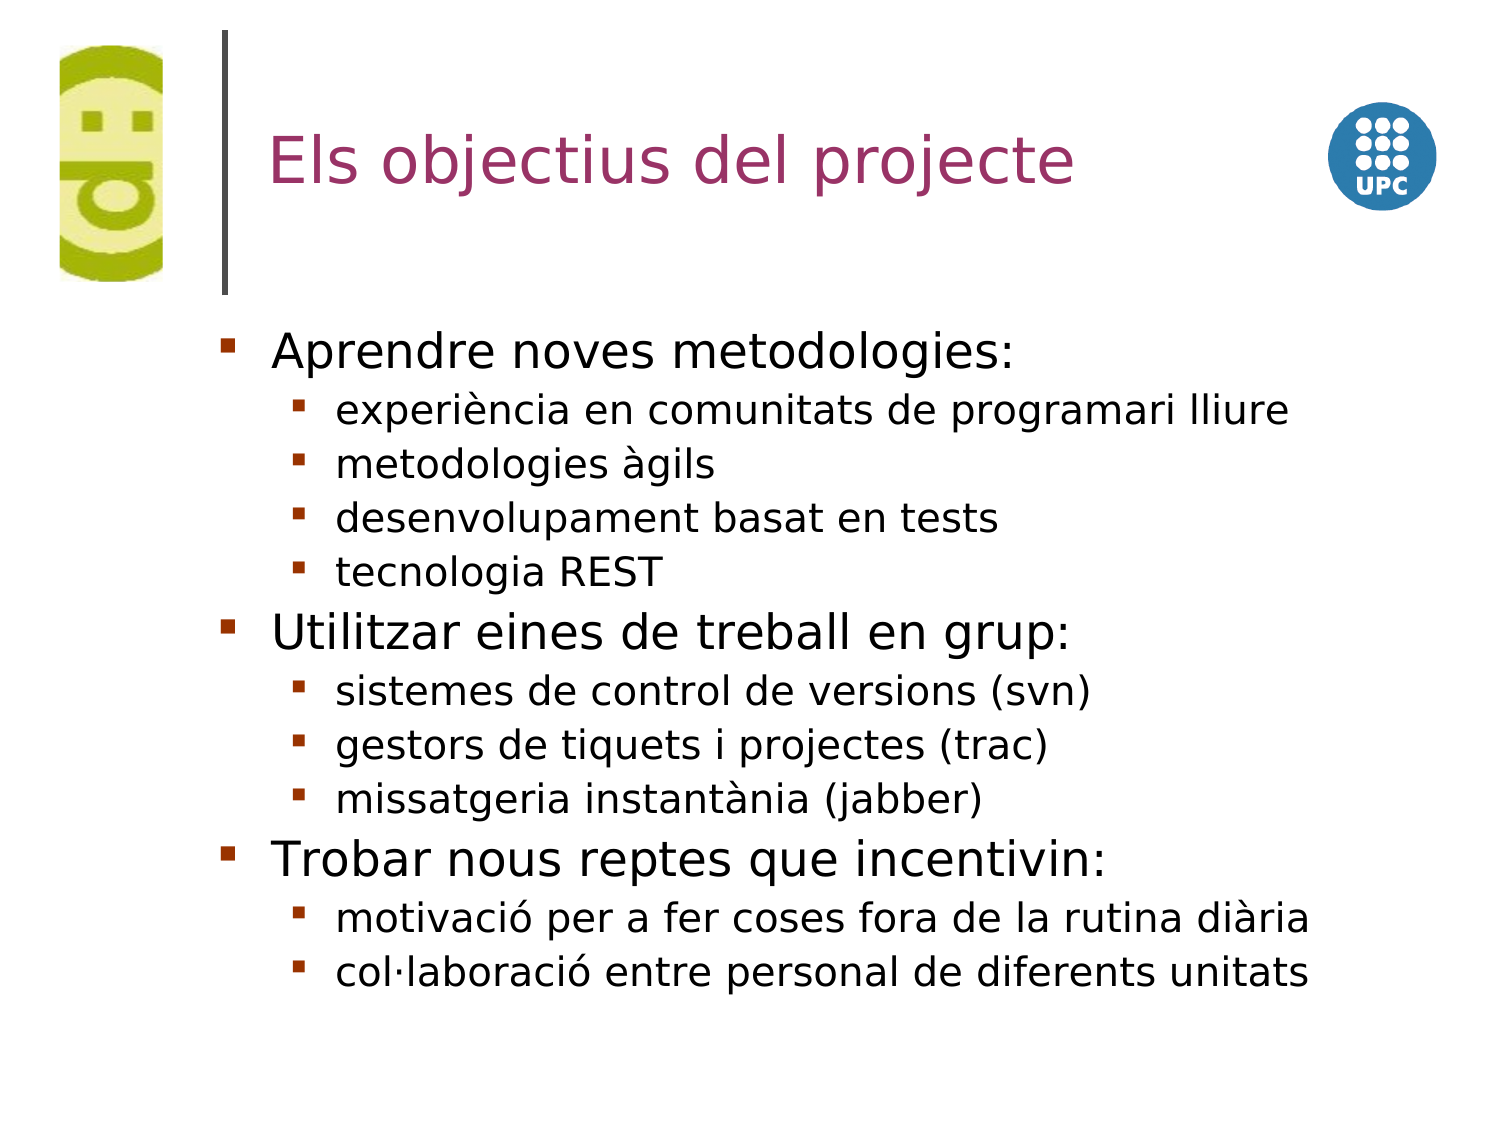

# Els objectius del projecte
Aprendre noves metodologies:
experiència en comunitats de programari lliure
metodologies àgils
desenvolupament basat en tests
tecnologia REST
Utilitzar eines de treball en grup:
sistemes de control de versions (svn)
gestors de tiquets i projectes (trac)
missatgeria instantània (jabber)
Trobar nous reptes que incentivin:
motivació per a fer coses fora de la rutina diària
col·laboració entre personal de diferents unitats